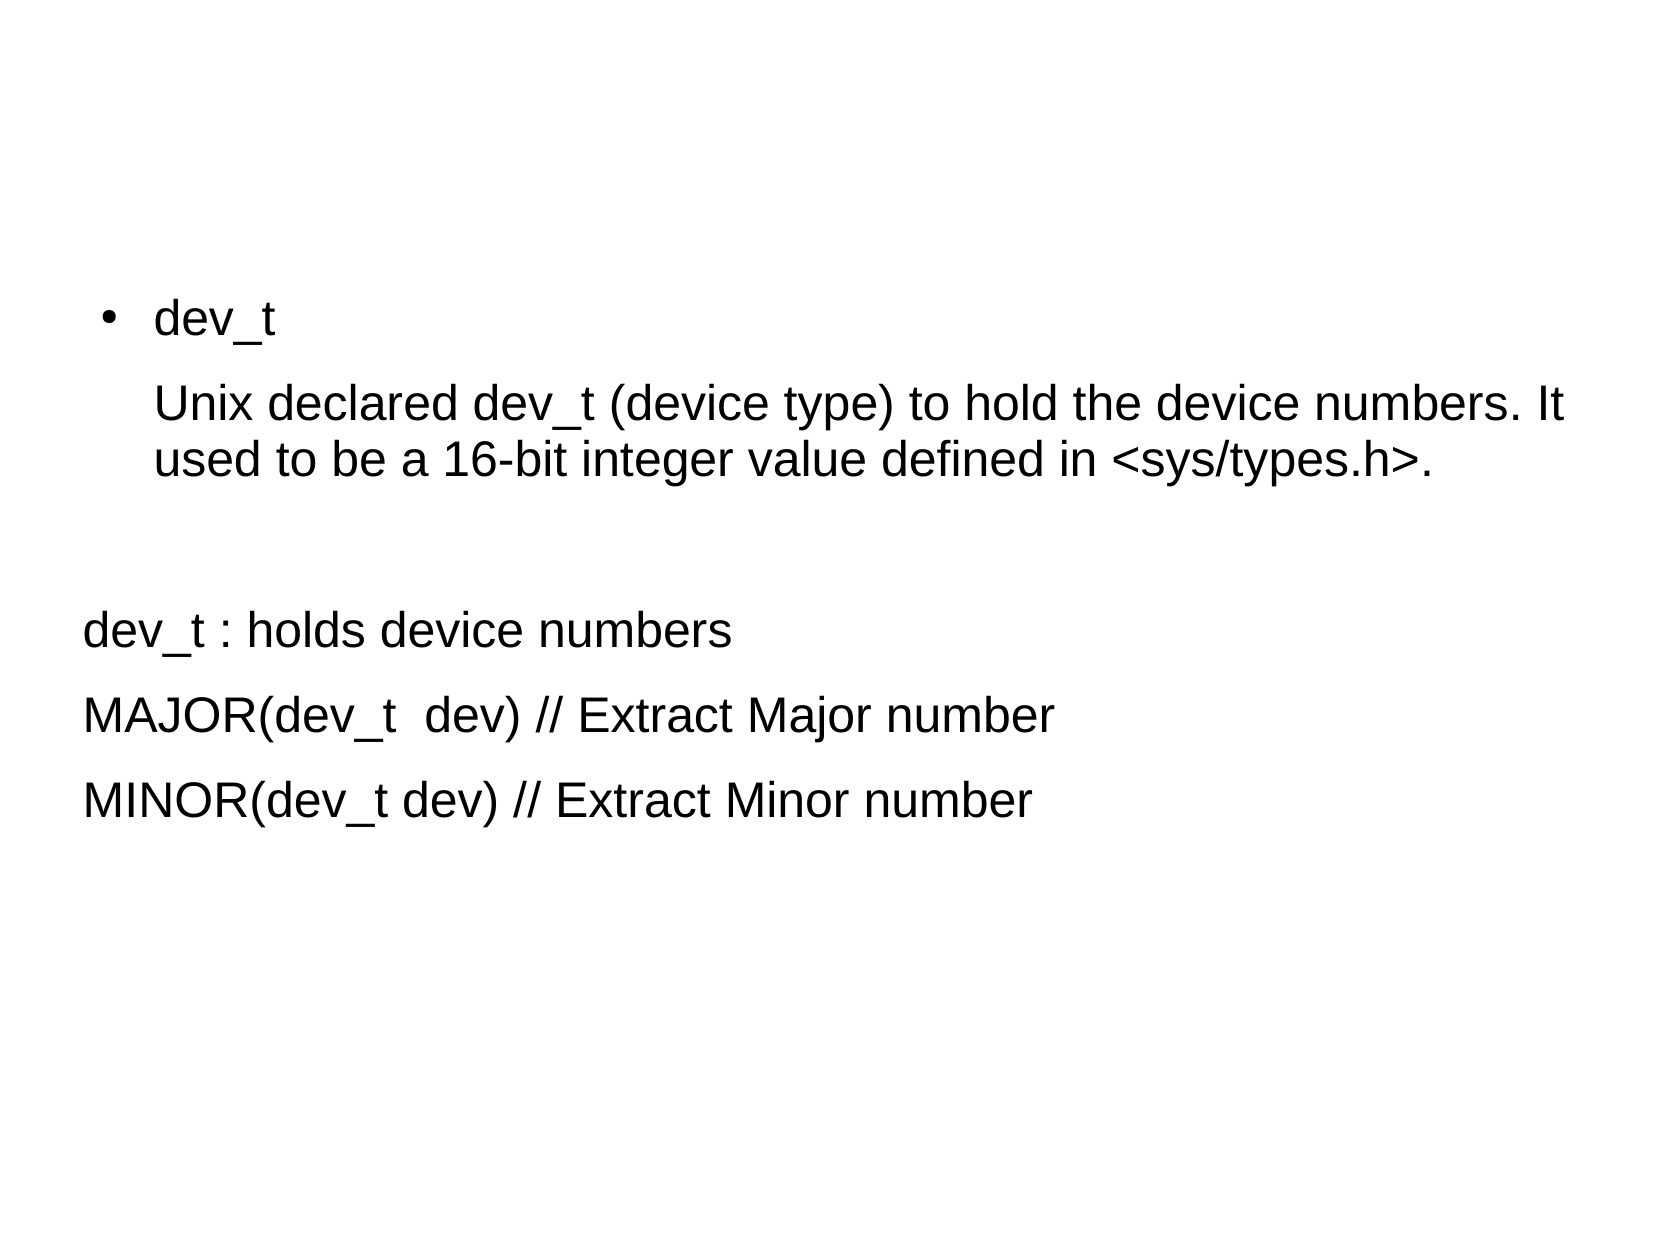

#
dev_t
Unix declared dev_t (device type) to hold the device numbers. It used to be a 16-bit integer value defined in <sys/types.h>.
dev_t : holds device numbers
MAJOR(dev_t dev) // Extract Major number
MINOR(dev_t dev) // Extract Minor number